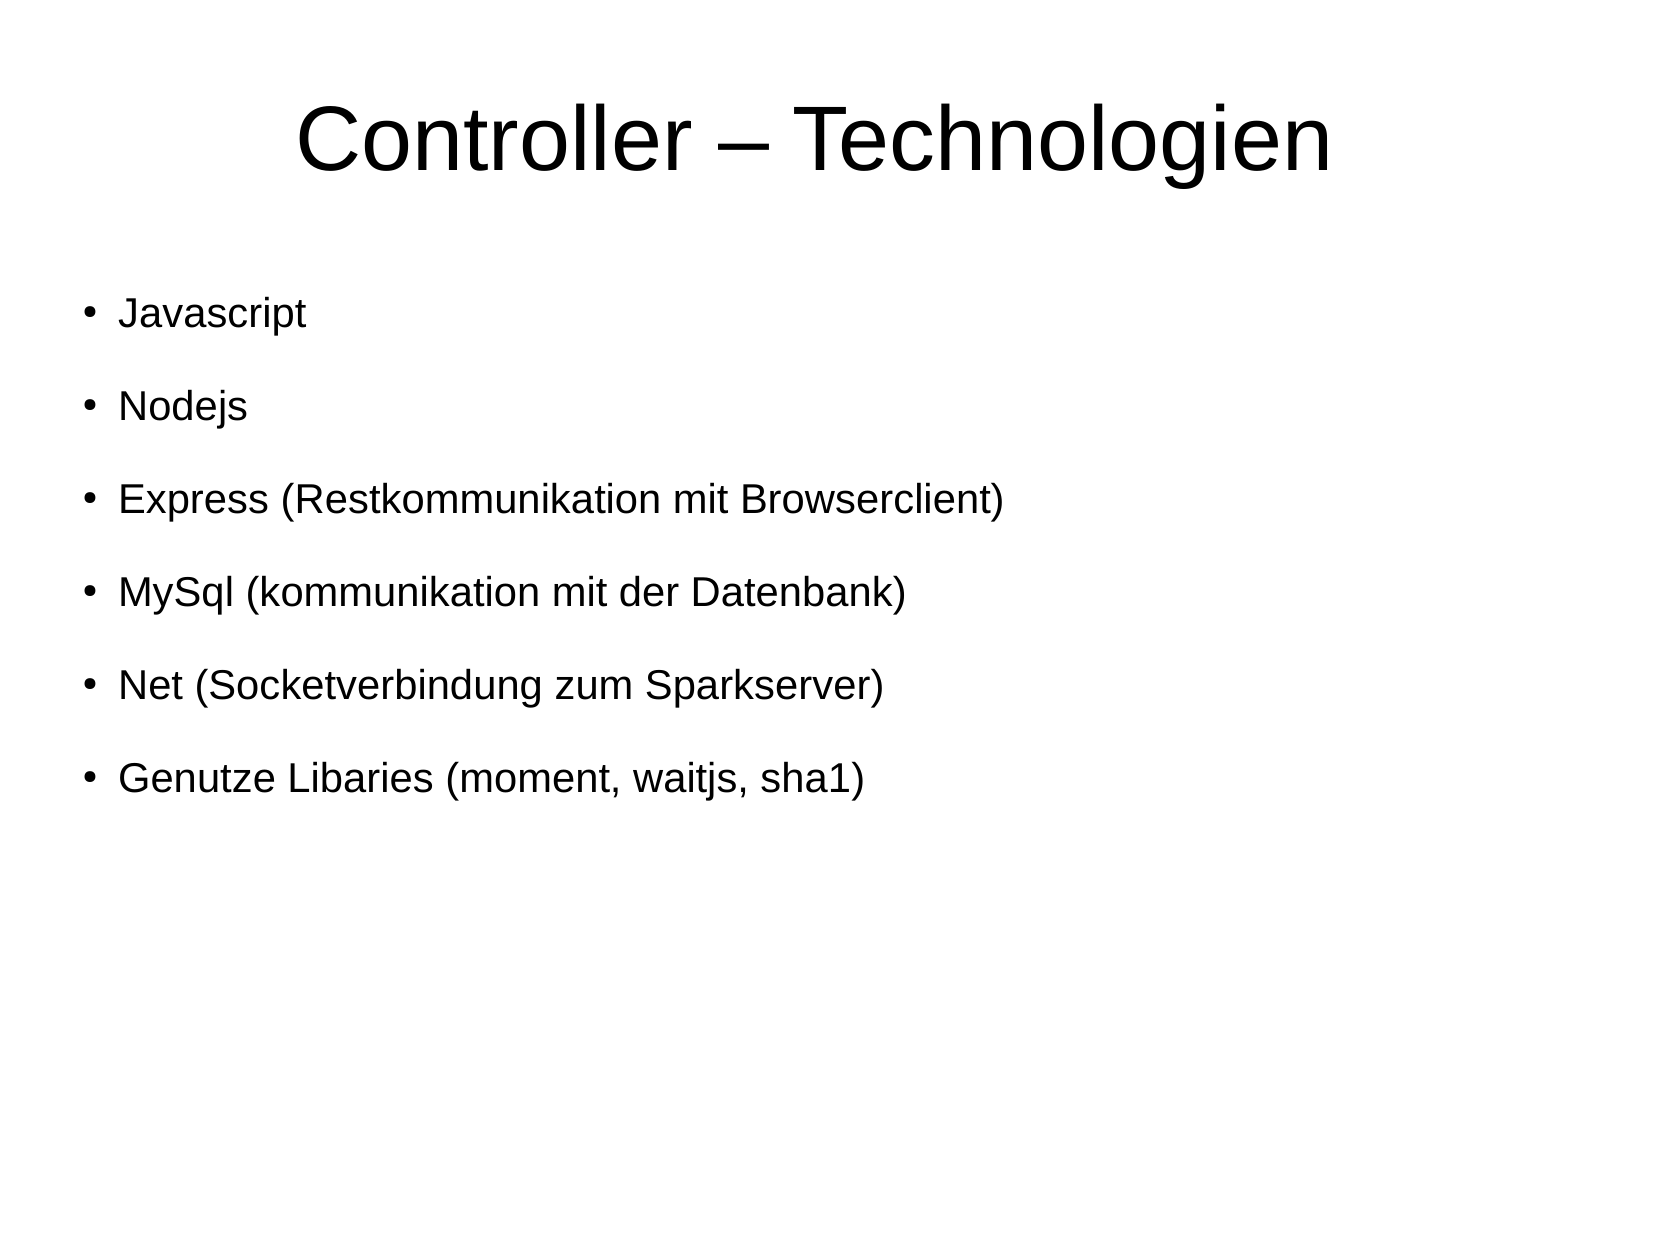

# Controller – Technologien
Javascript
Nodejs
Express (Restkommunikation mit Browserclient)
MySql (kommunikation mit der Datenbank)
Net (Socketverbindung zum Sparkserver)
Genutze Libaries (moment, waitjs, sha1)